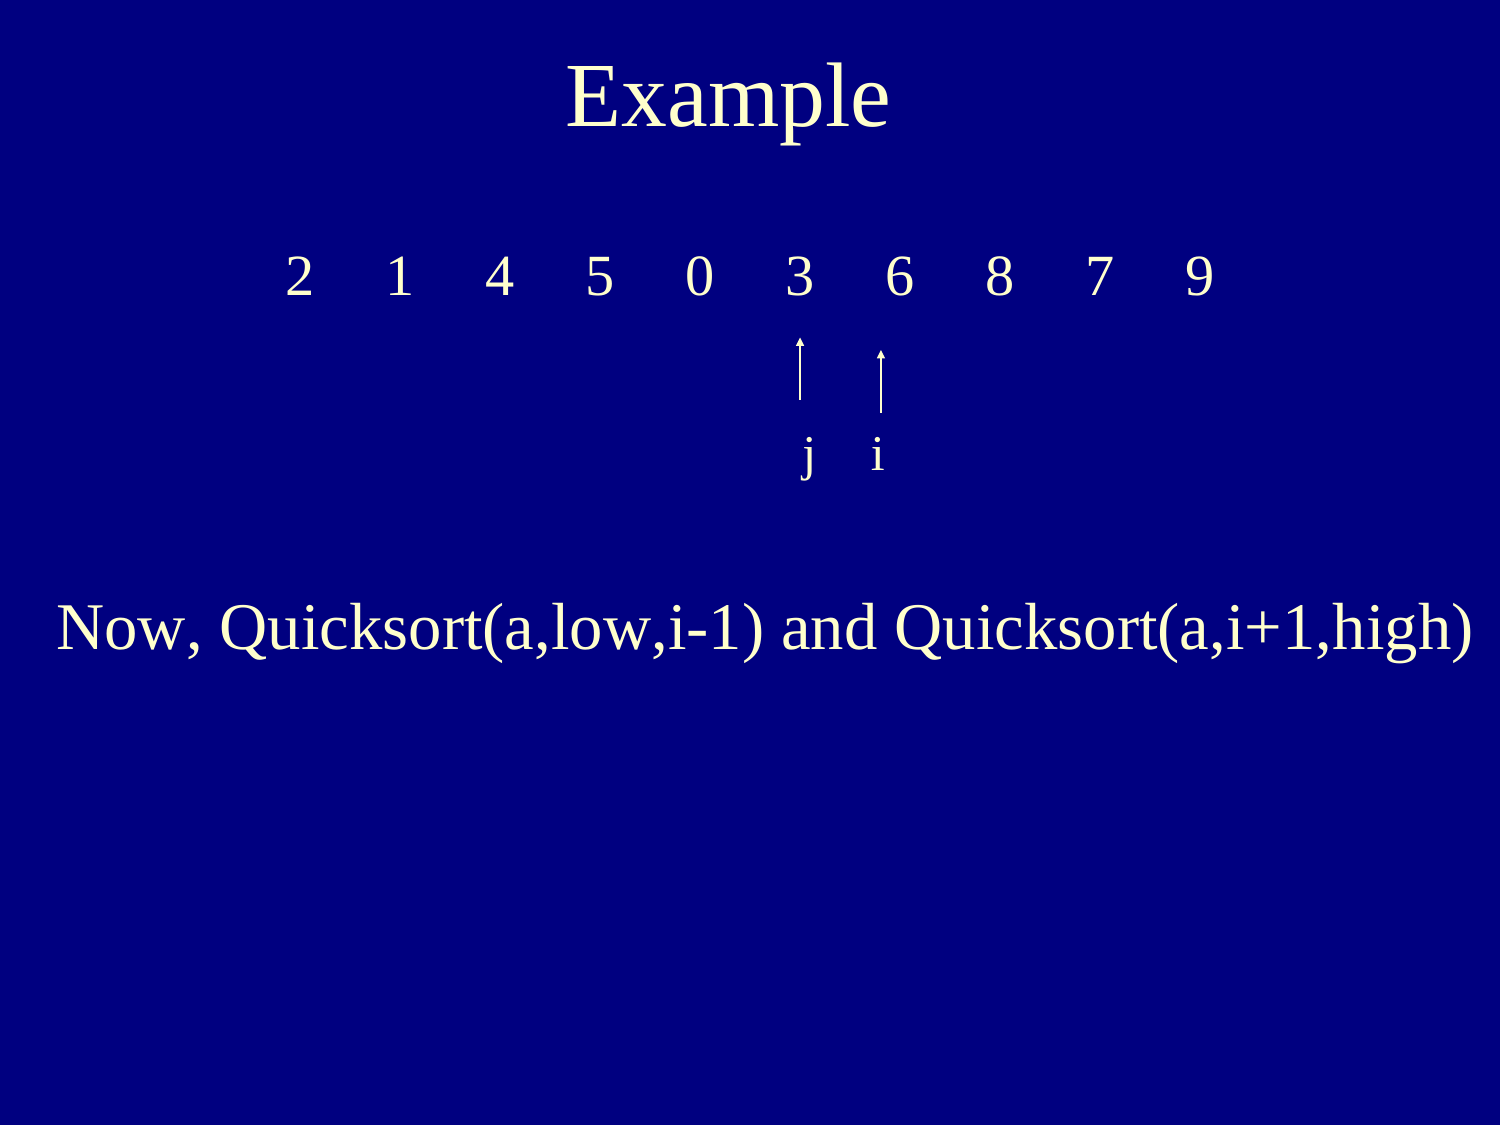

# Example
| 2 | 1 | 4 | 5 | 0 | 3 | 6 | 8 | 7 | 9 |
| --- | --- | --- | --- | --- | --- | --- | --- | --- | --- |
j
i
Now, Quicksort(a,low,i-1) and Quicksort(a,i+1,high)